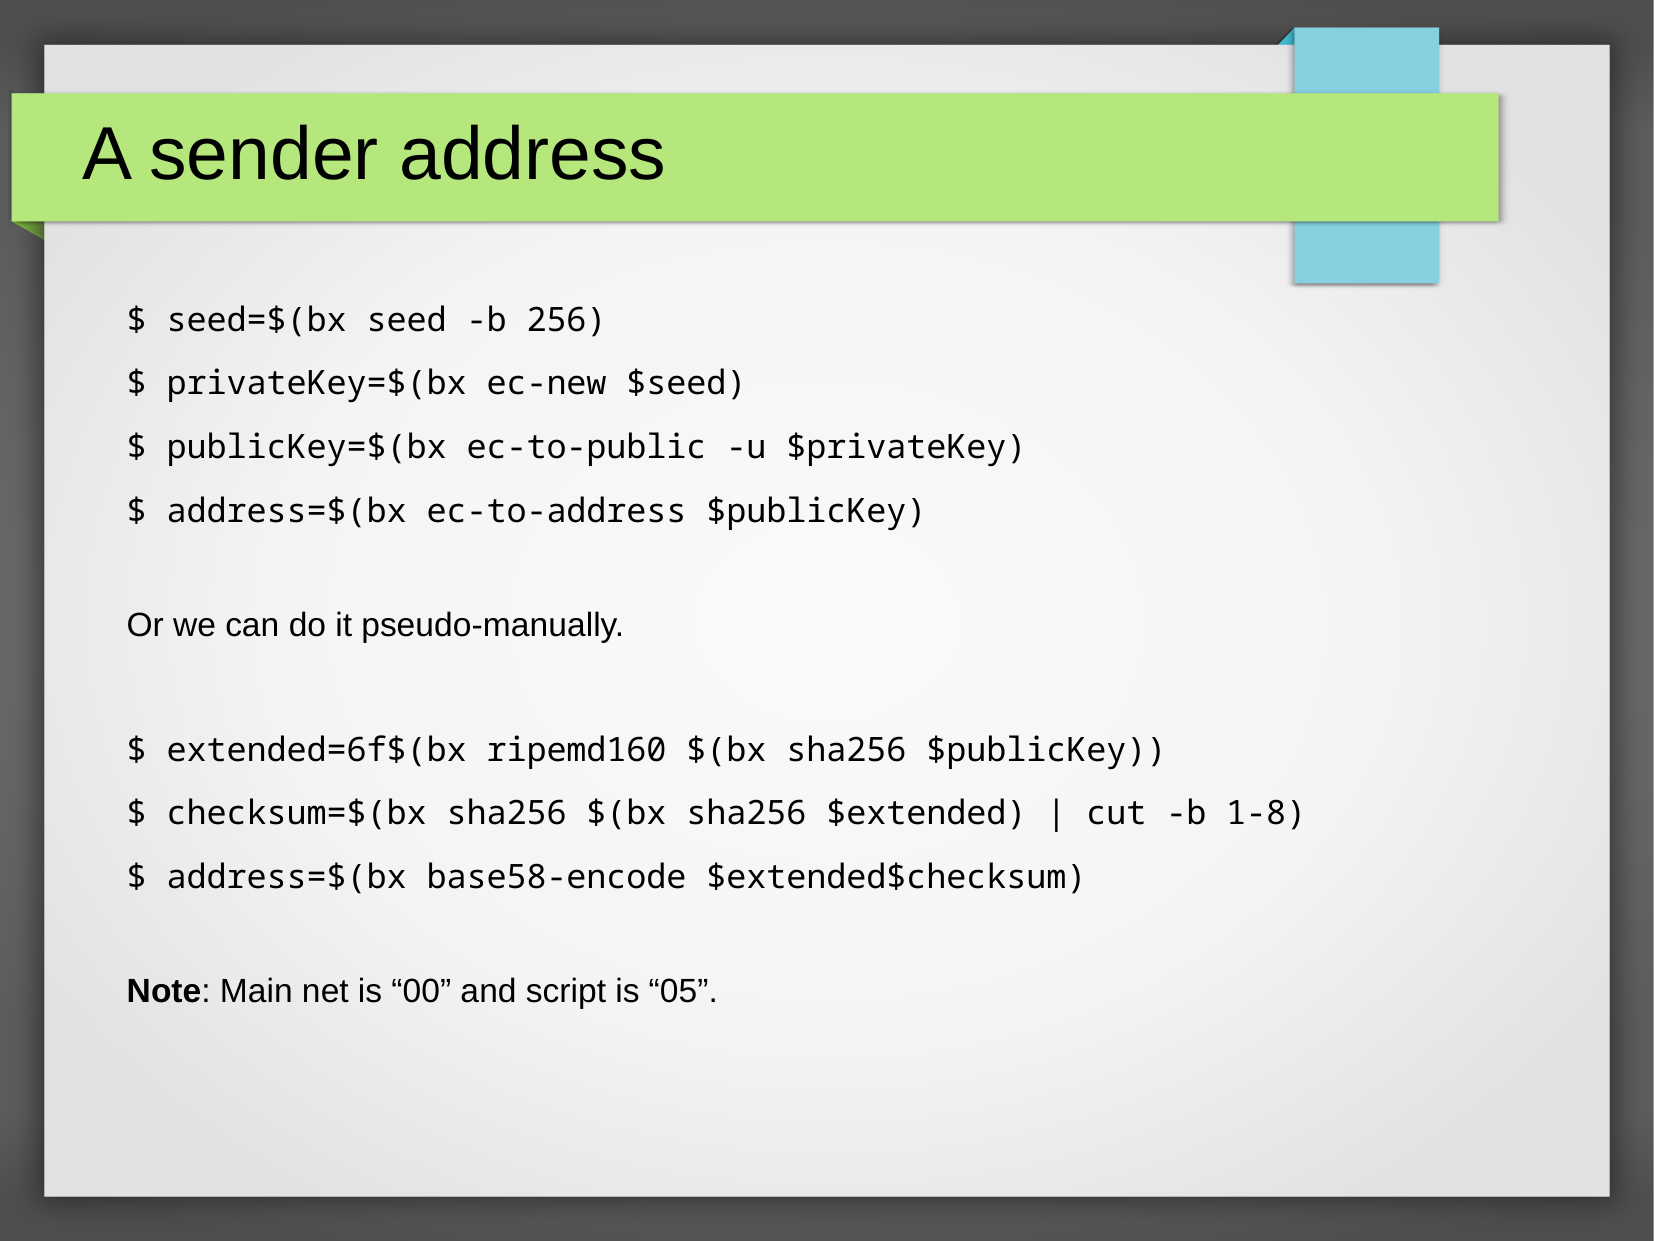

# A sender address
$ seed=$(bx seed -b 256)
$ privateKey=$(bx ec-new $seed)
$ publicKey=$(bx ec-to-public -u $privateKey)
$ address=$(bx ec-to-address $publicKey)
Or we can do it pseudo-manually.
$ extended=6f$(bx ripemd160 $(bx sha256 $publicKey))
$ checksum=$(bx sha256 $(bx sha256 $extended) | cut -b 1-8)
$ address=$(bx base58-encode $extended$checksum)
Note: Main net is “00” and script is “05”.